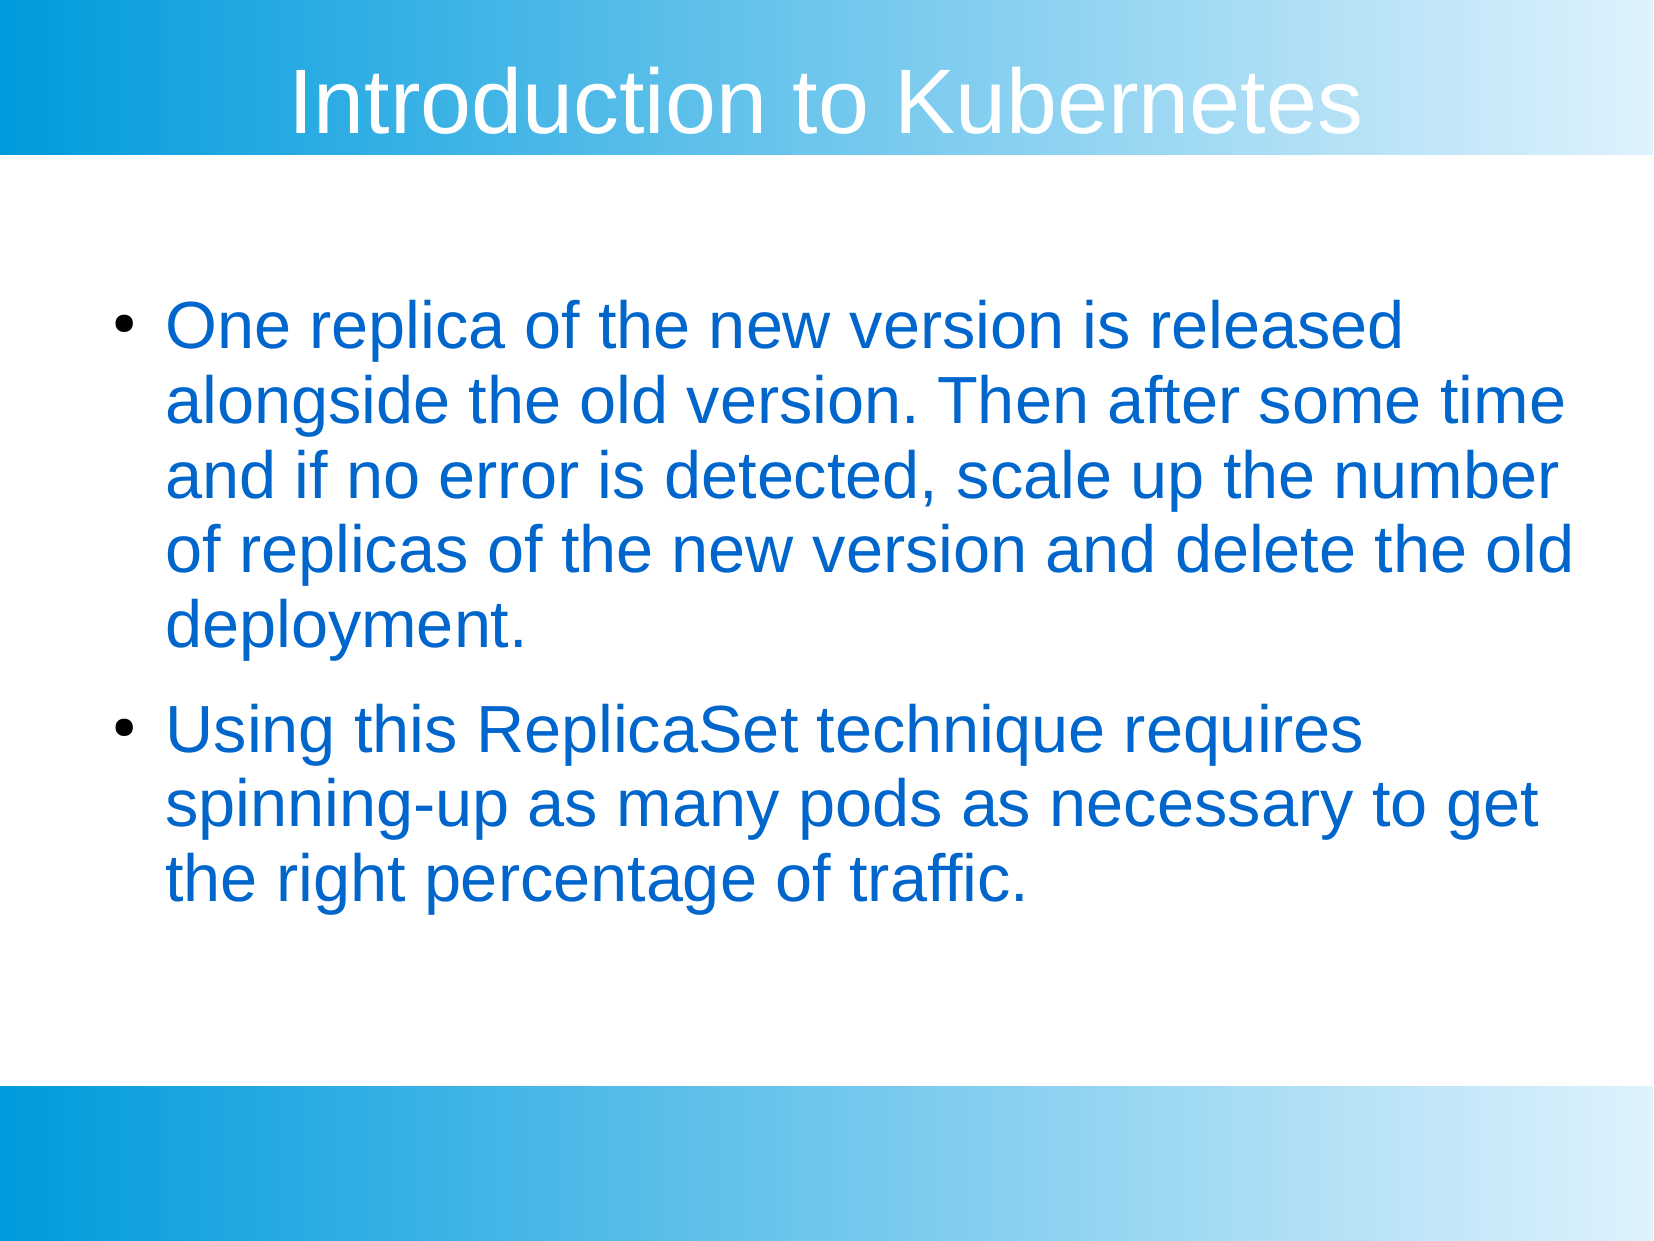

# Introduction to Kubernetes
One replica of the new version is released alongside the old version. Then after some time and if no error is detected, scale up the number of replicas of the new version and delete the old deployment.
Using this ReplicaSet technique requires spinning-up as many pods as necessary to get the right percentage of traffic.